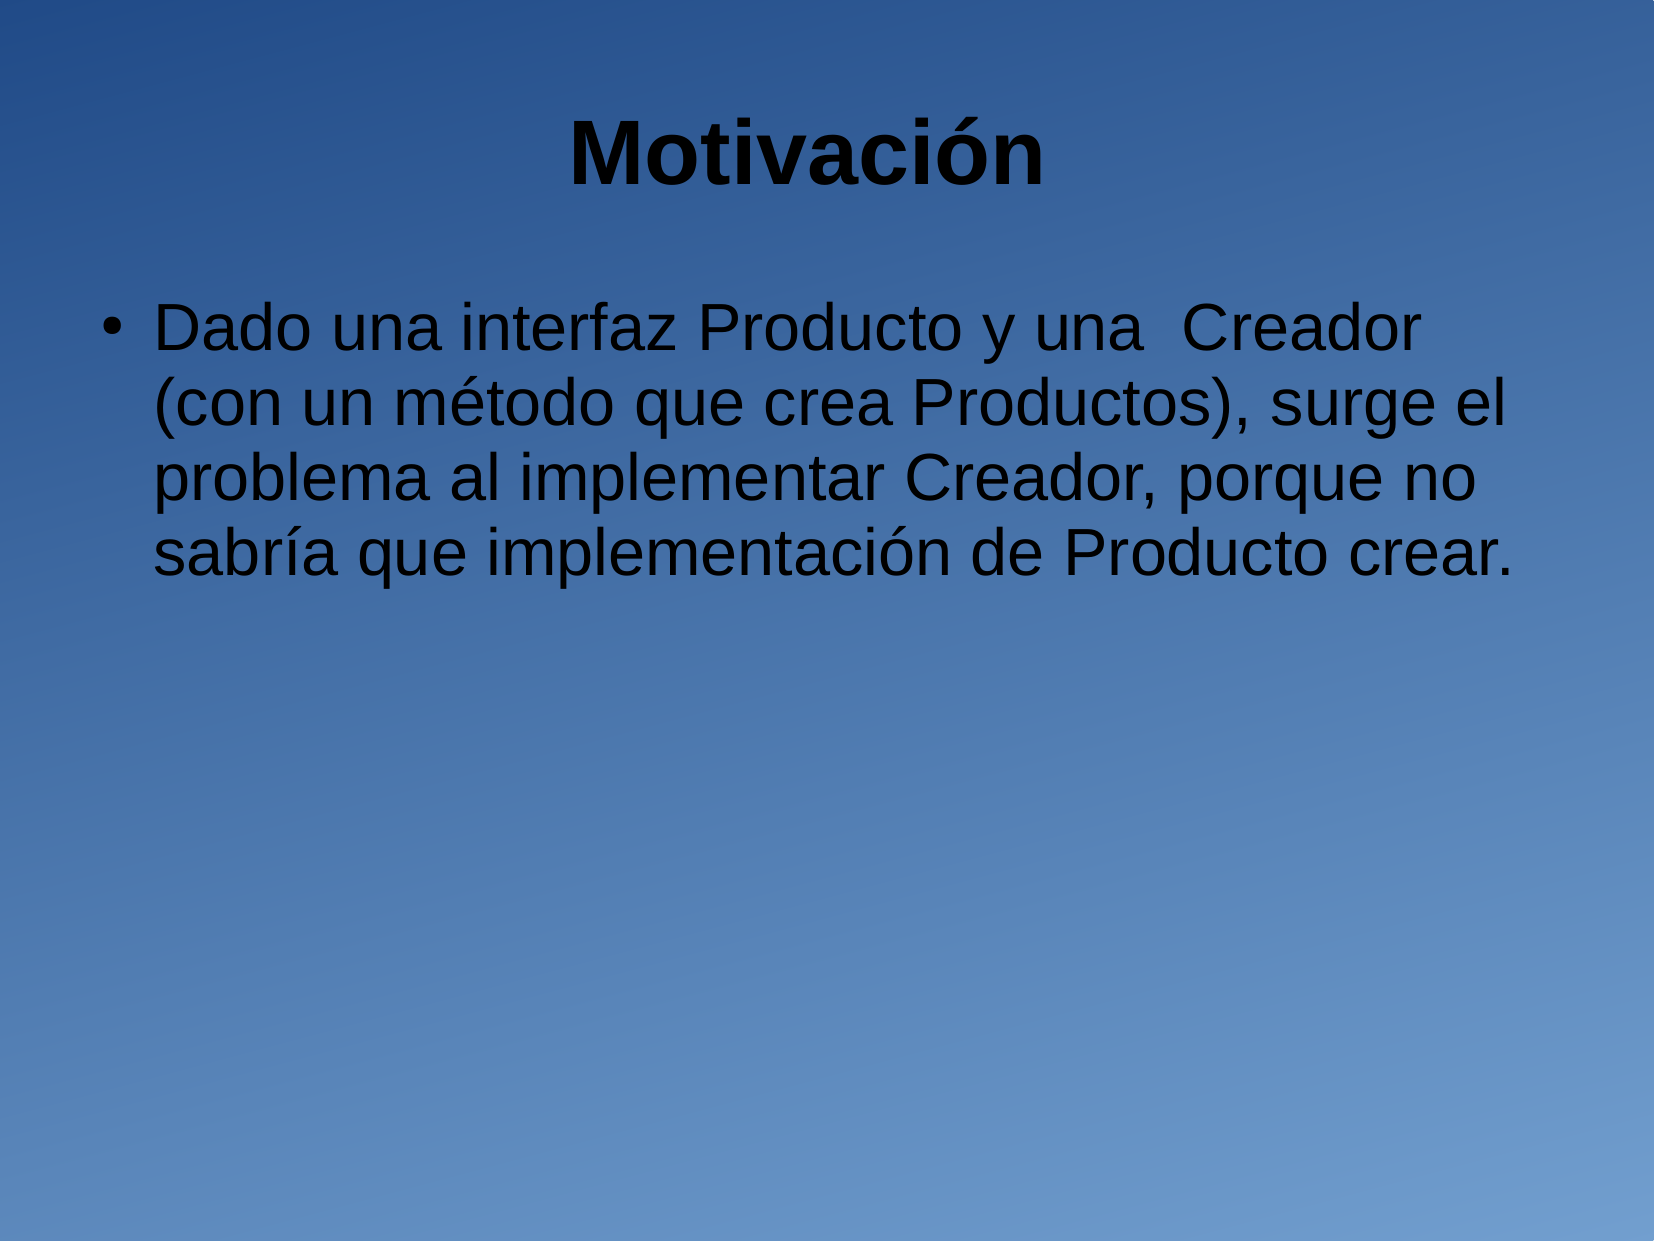

# Motivación
Dado una interfaz Producto y una Creador (con un método que crea Productos), surge el problema al implementar Creador, porque no sabría que implementación de Producto crear.